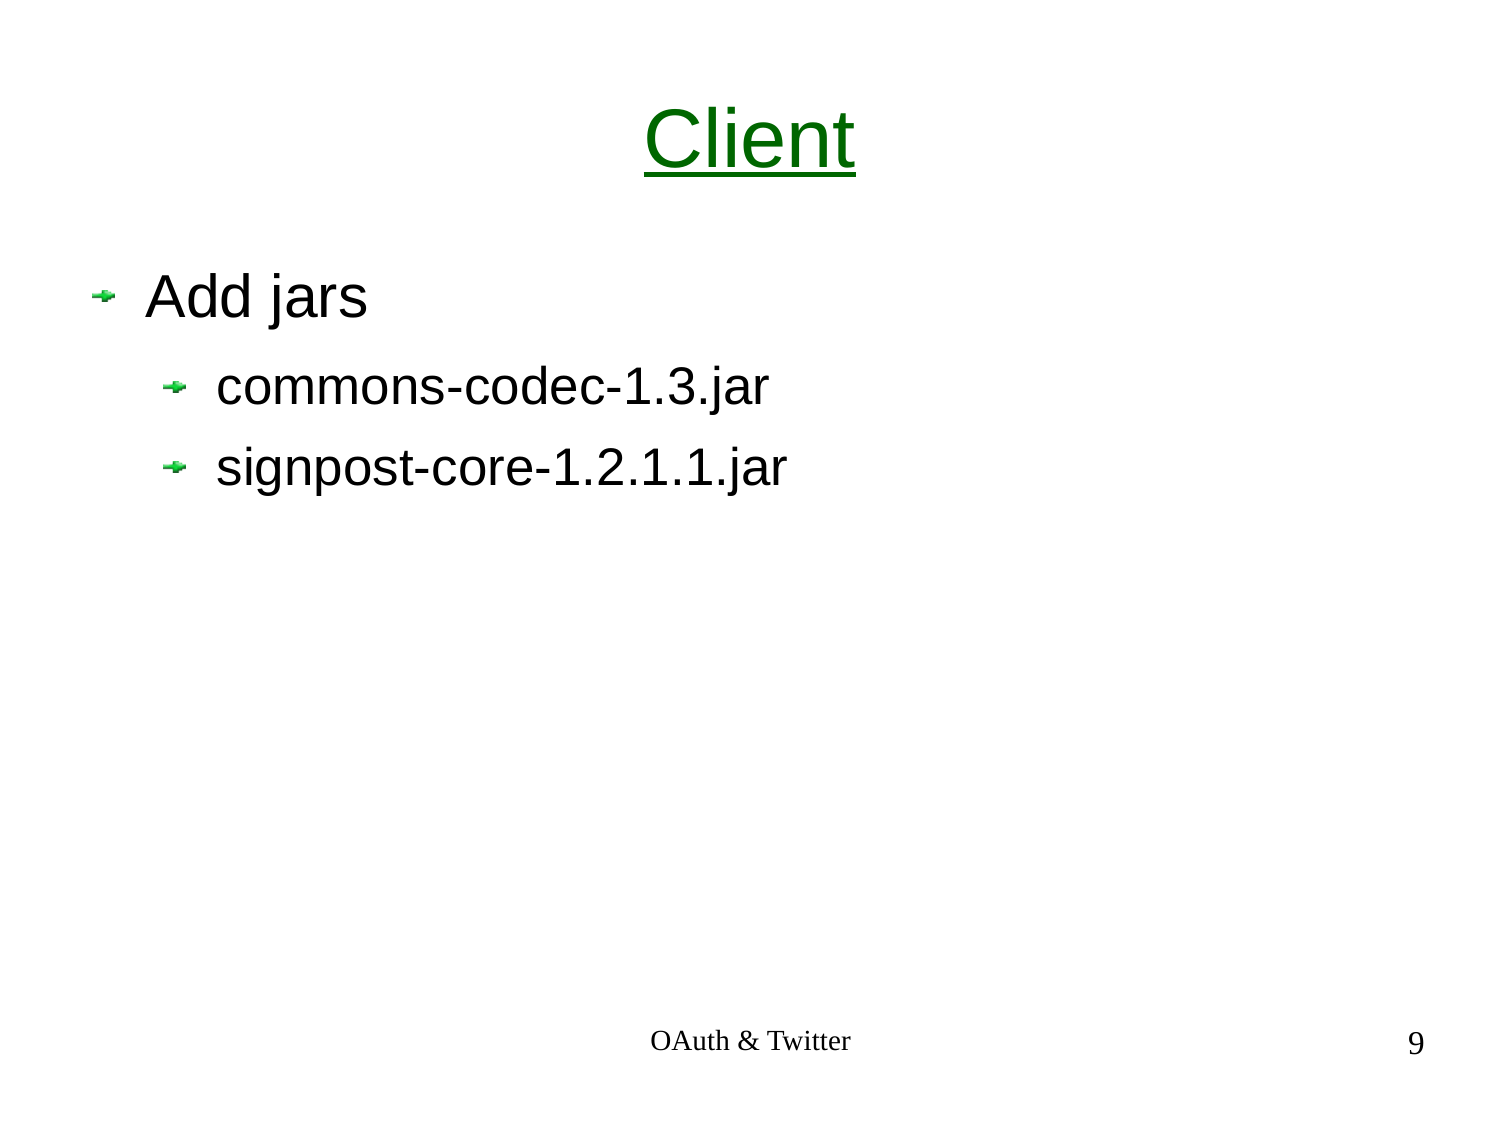

# Client
Add jars
commons-codec-1.3.jar
signpost-core-1.2.1.1.jar
OAuth & Twitter
9